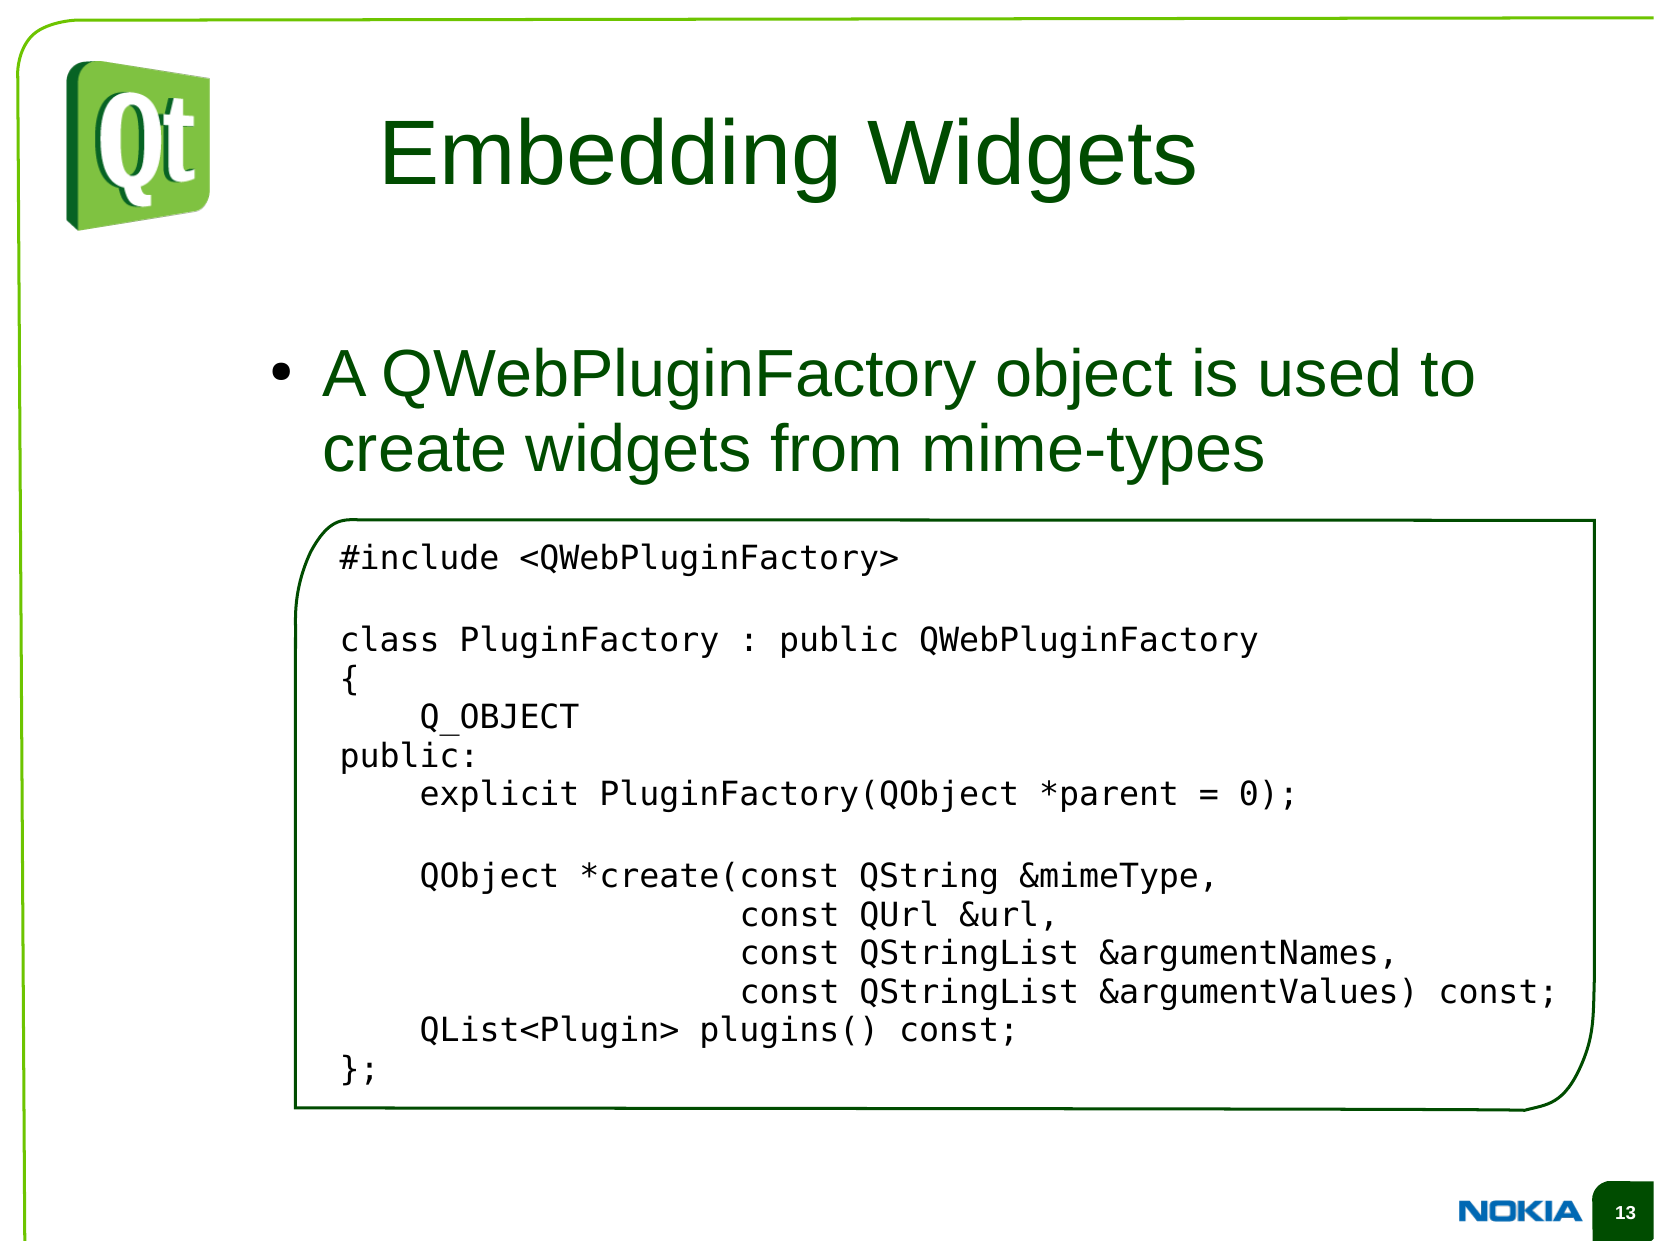

# Embedding Widgets
A QWebPluginFactory object is used to create widgets from mime-types
#include <QWebPluginFactory>
class PluginFactory : public QWebPluginFactory
{
 Q_OBJECT
public:
 explicit PluginFactory(QObject *parent = 0);
 QObject *create(const QString &mimeType,
 const QUrl &url,
 const QStringList &argumentNames,
 const QStringList &argumentValues) const;
 QList<Plugin> plugins() const;
};